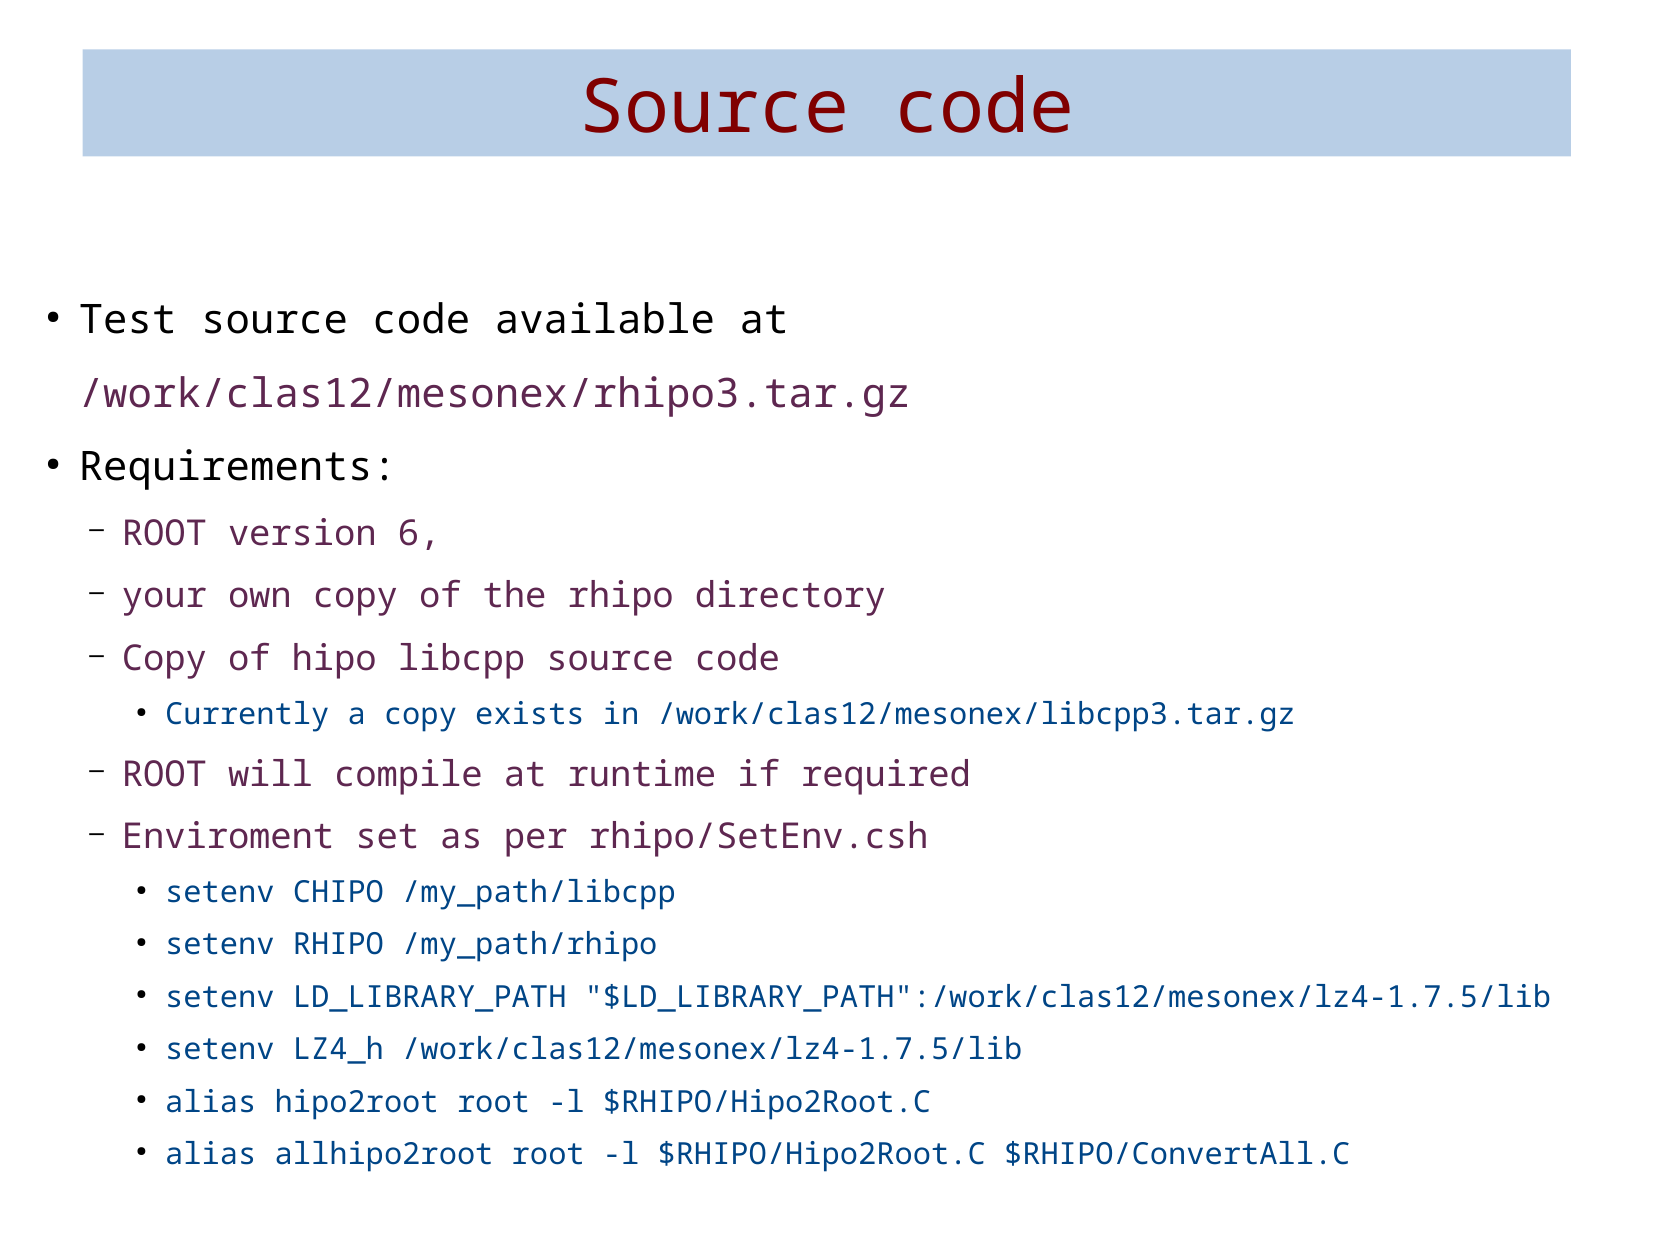

# Source code
Test source code available at
/work/clas12/mesonex/rhipo3.tar.gz
Requirements:
ROOT version 6,
your own copy of the rhipo directory
Copy of hipo libcpp source code
Currently a copy exists in /work/clas12/mesonex/libcpp3.tar.gz
ROOT will compile at runtime if required
Enviroment set as per rhipo/SetEnv.csh
setenv CHIPO /my_path/libcpp
setenv RHIPO /my_path/rhipo
setenv LD_LIBRARY_PATH "$LD_LIBRARY_PATH":/work/clas12/mesonex/lz4-1.7.5/lib
setenv LZ4_h /work/clas12/mesonex/lz4-1.7.5/lib
alias hipo2root root -l $RHIPO/Hipo2Root.C
alias allhipo2root root -l $RHIPO/Hipo2Root.C $RHIPO/ConvertAll.C